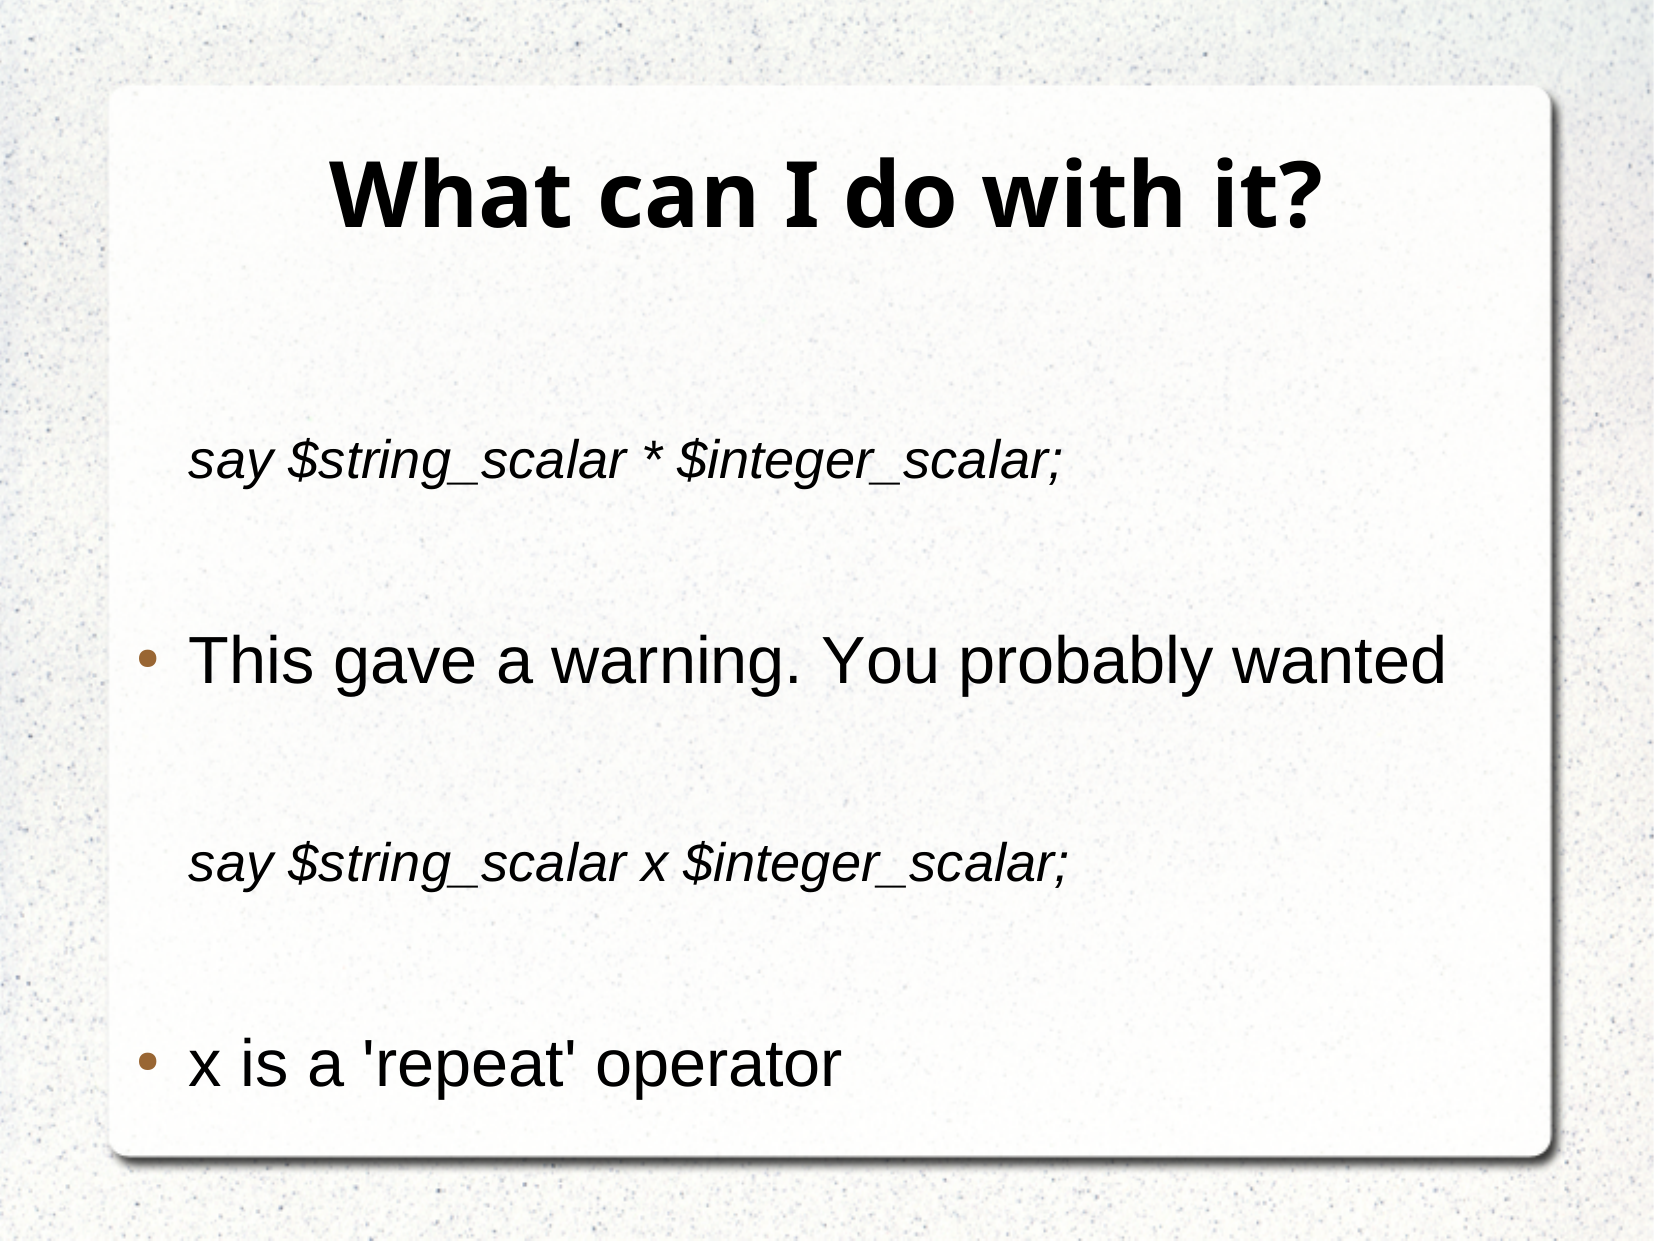

# What can I do with it?
say $string_scalar * $integer_scalar;
This gave a warning. You probably wanted
say $string_scalar x $integer_scalar;
x is a 'repeat' operator